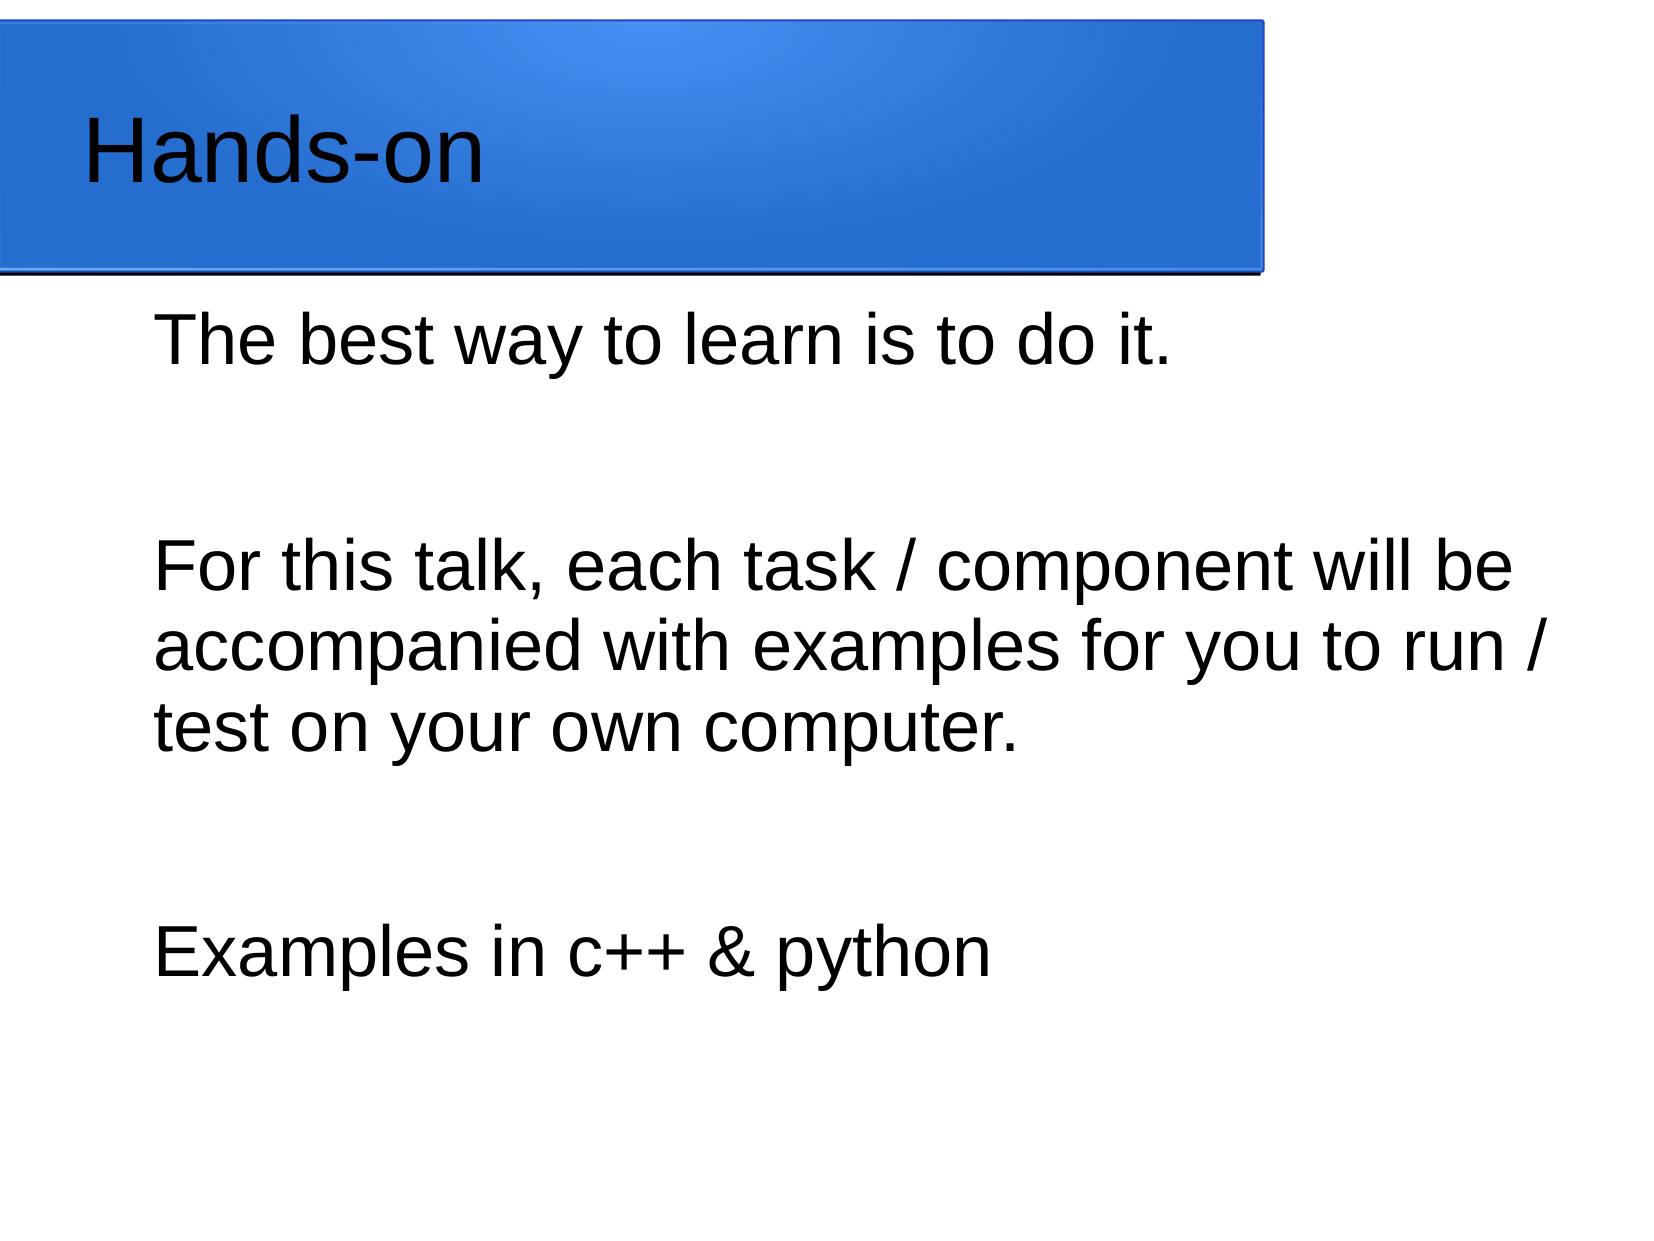

# Hands-on
The best way to learn is to do it.
For this talk, each task / component will be accompanied with examples for you to run / test on your own computer.
Examples in c++ & python